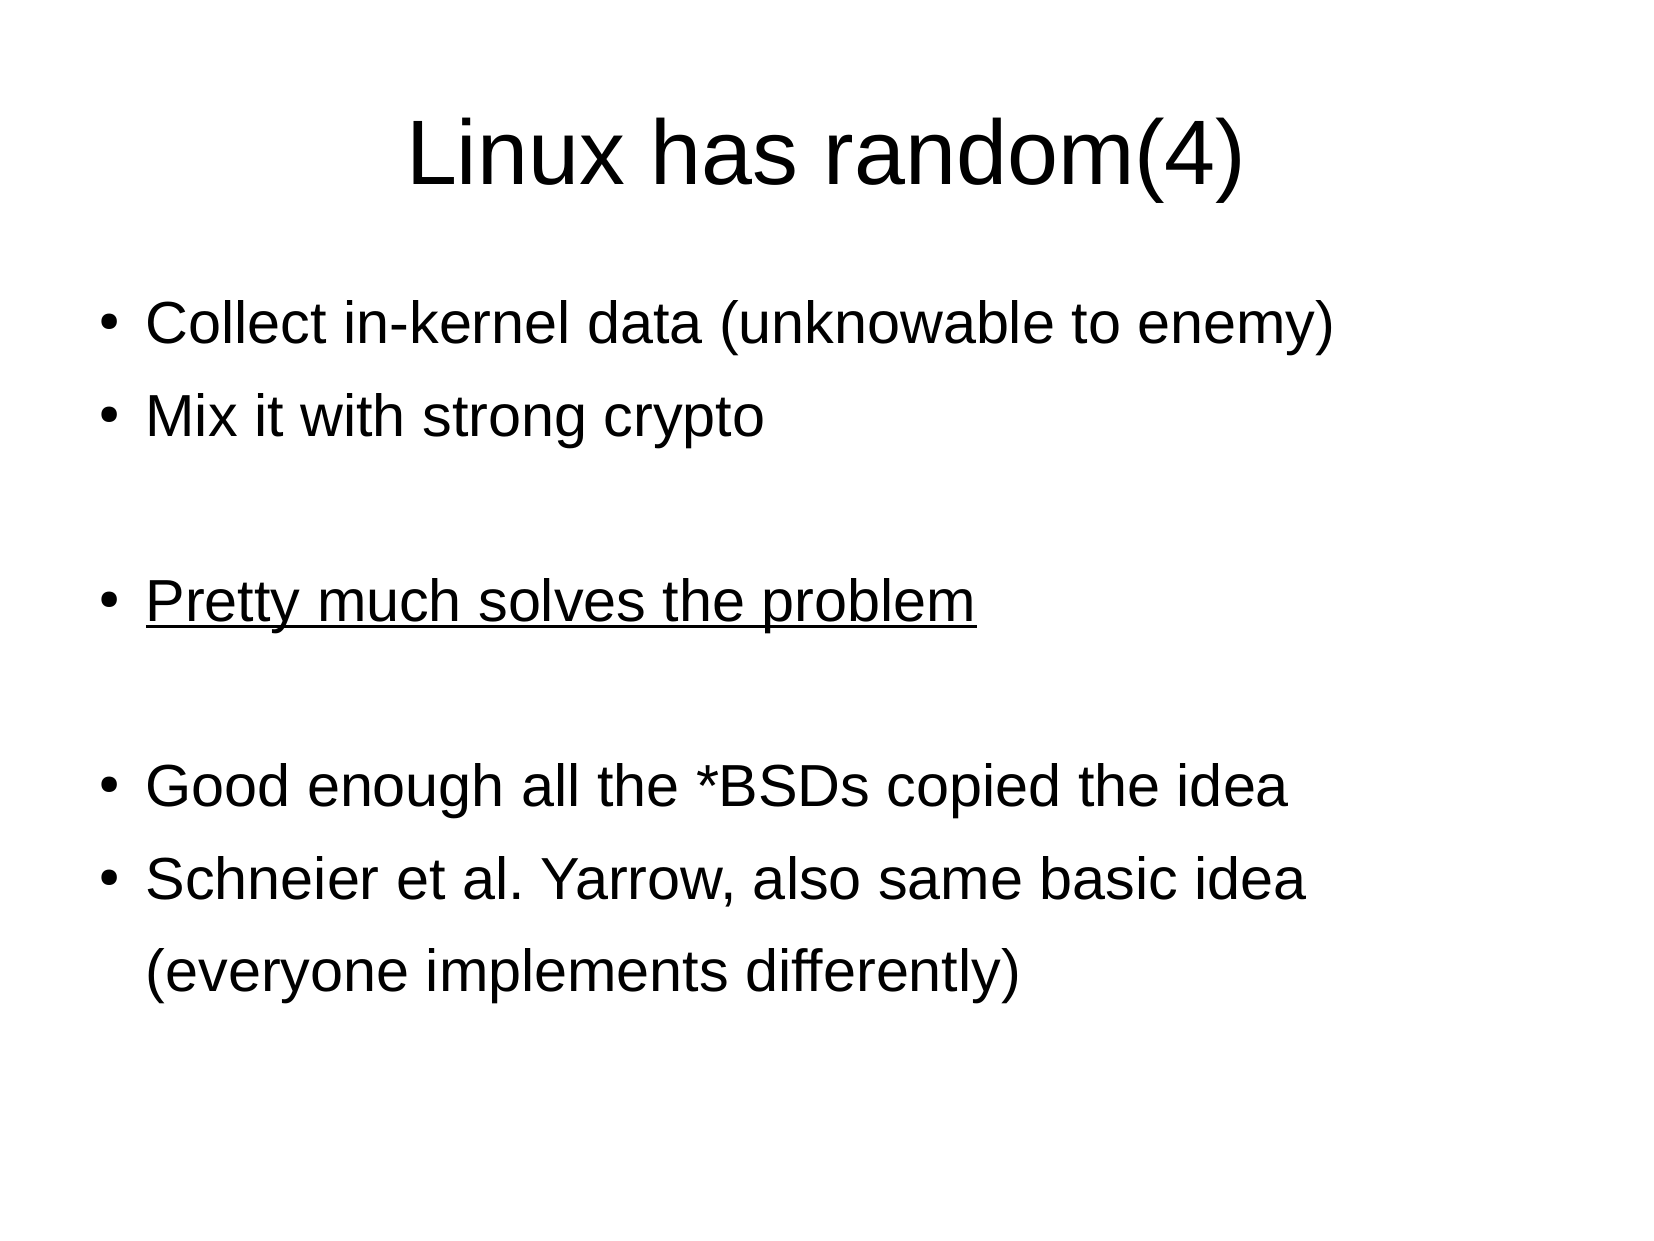

# Linux has random(4)
Collect in-kernel data (unknowable to enemy)
Mix it with strong crypto
Pretty much solves the problem
Good enough all the *BSDs copied the idea
Schneier et al. Yarrow, also same basic idea
(everyone implements differently)